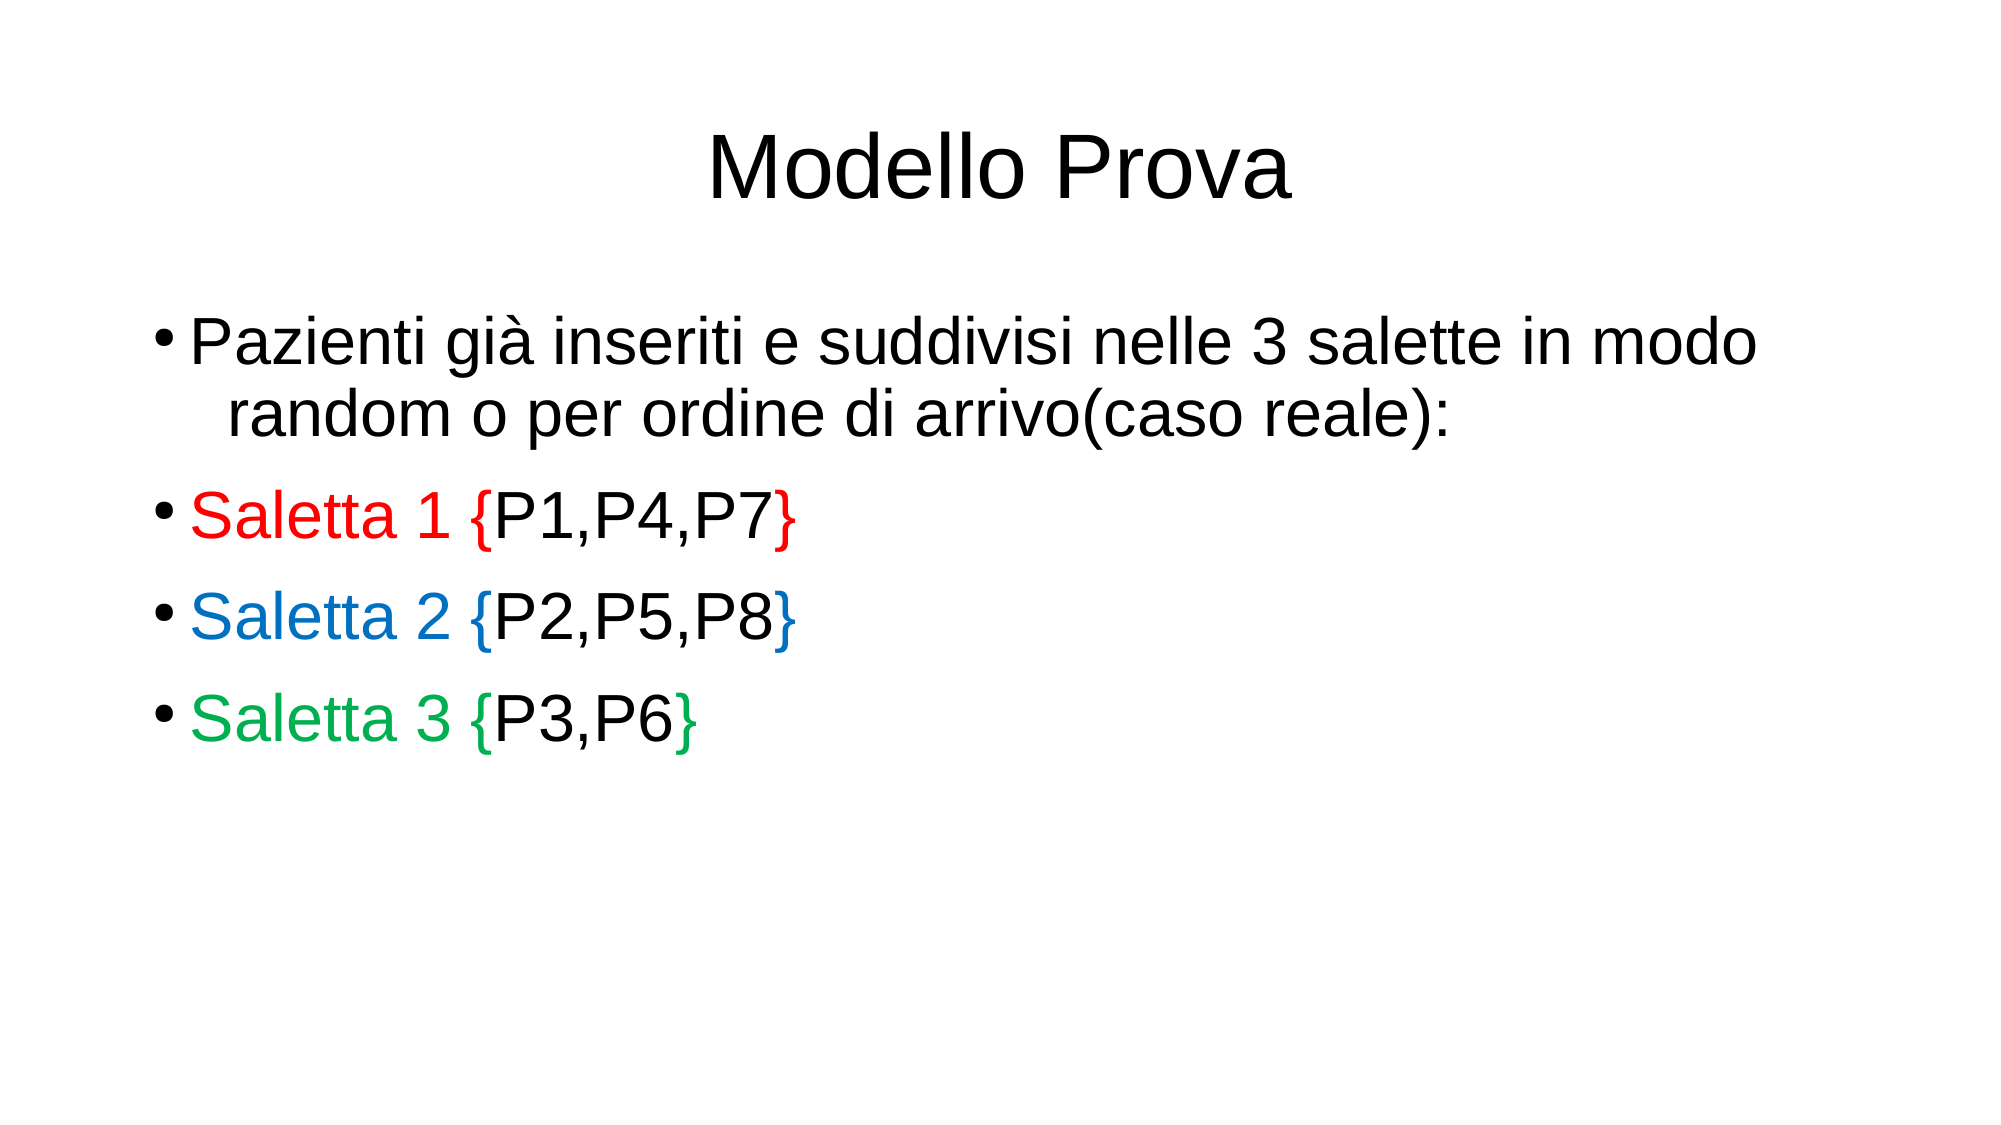

# Modello Prova
Pazienti già inseriti e suddivisi nelle 3 salette in modo random o per ordine di arrivo(caso reale):
Saletta 1 {P1,P4,P7}
Saletta 2 {P2,P5,P8}
Saletta 3 {P3,P6}